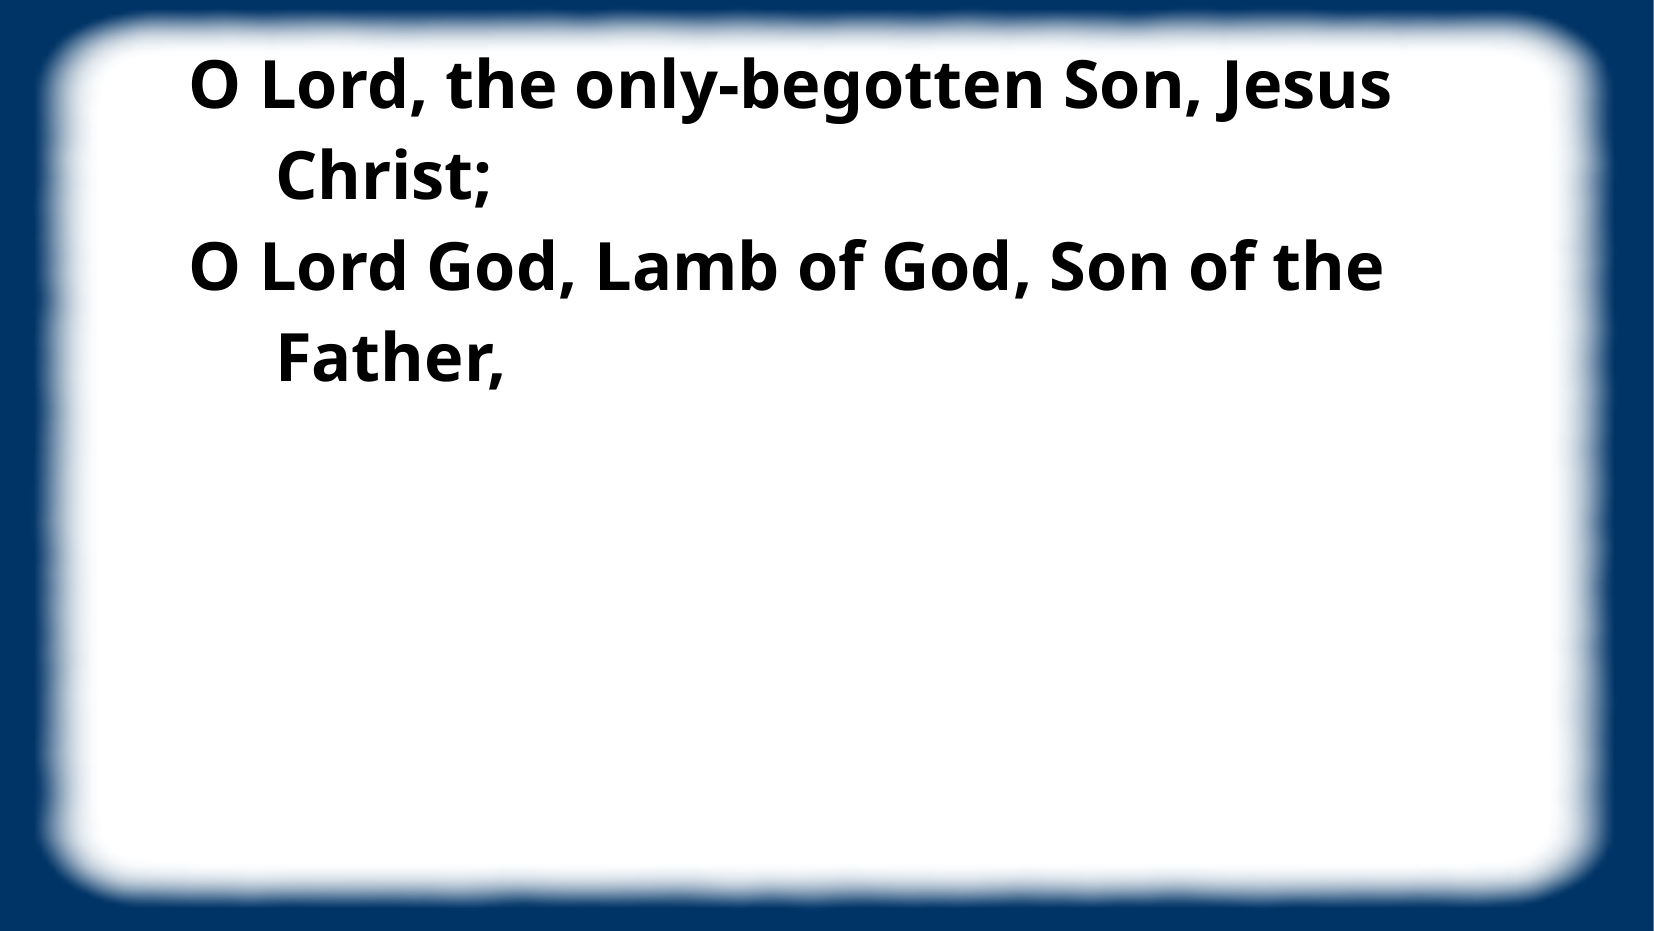

O Lord, the only-begotten Son, Jesus
 Christ;
 O Lord God, Lamb of God, Son of the
 Father,